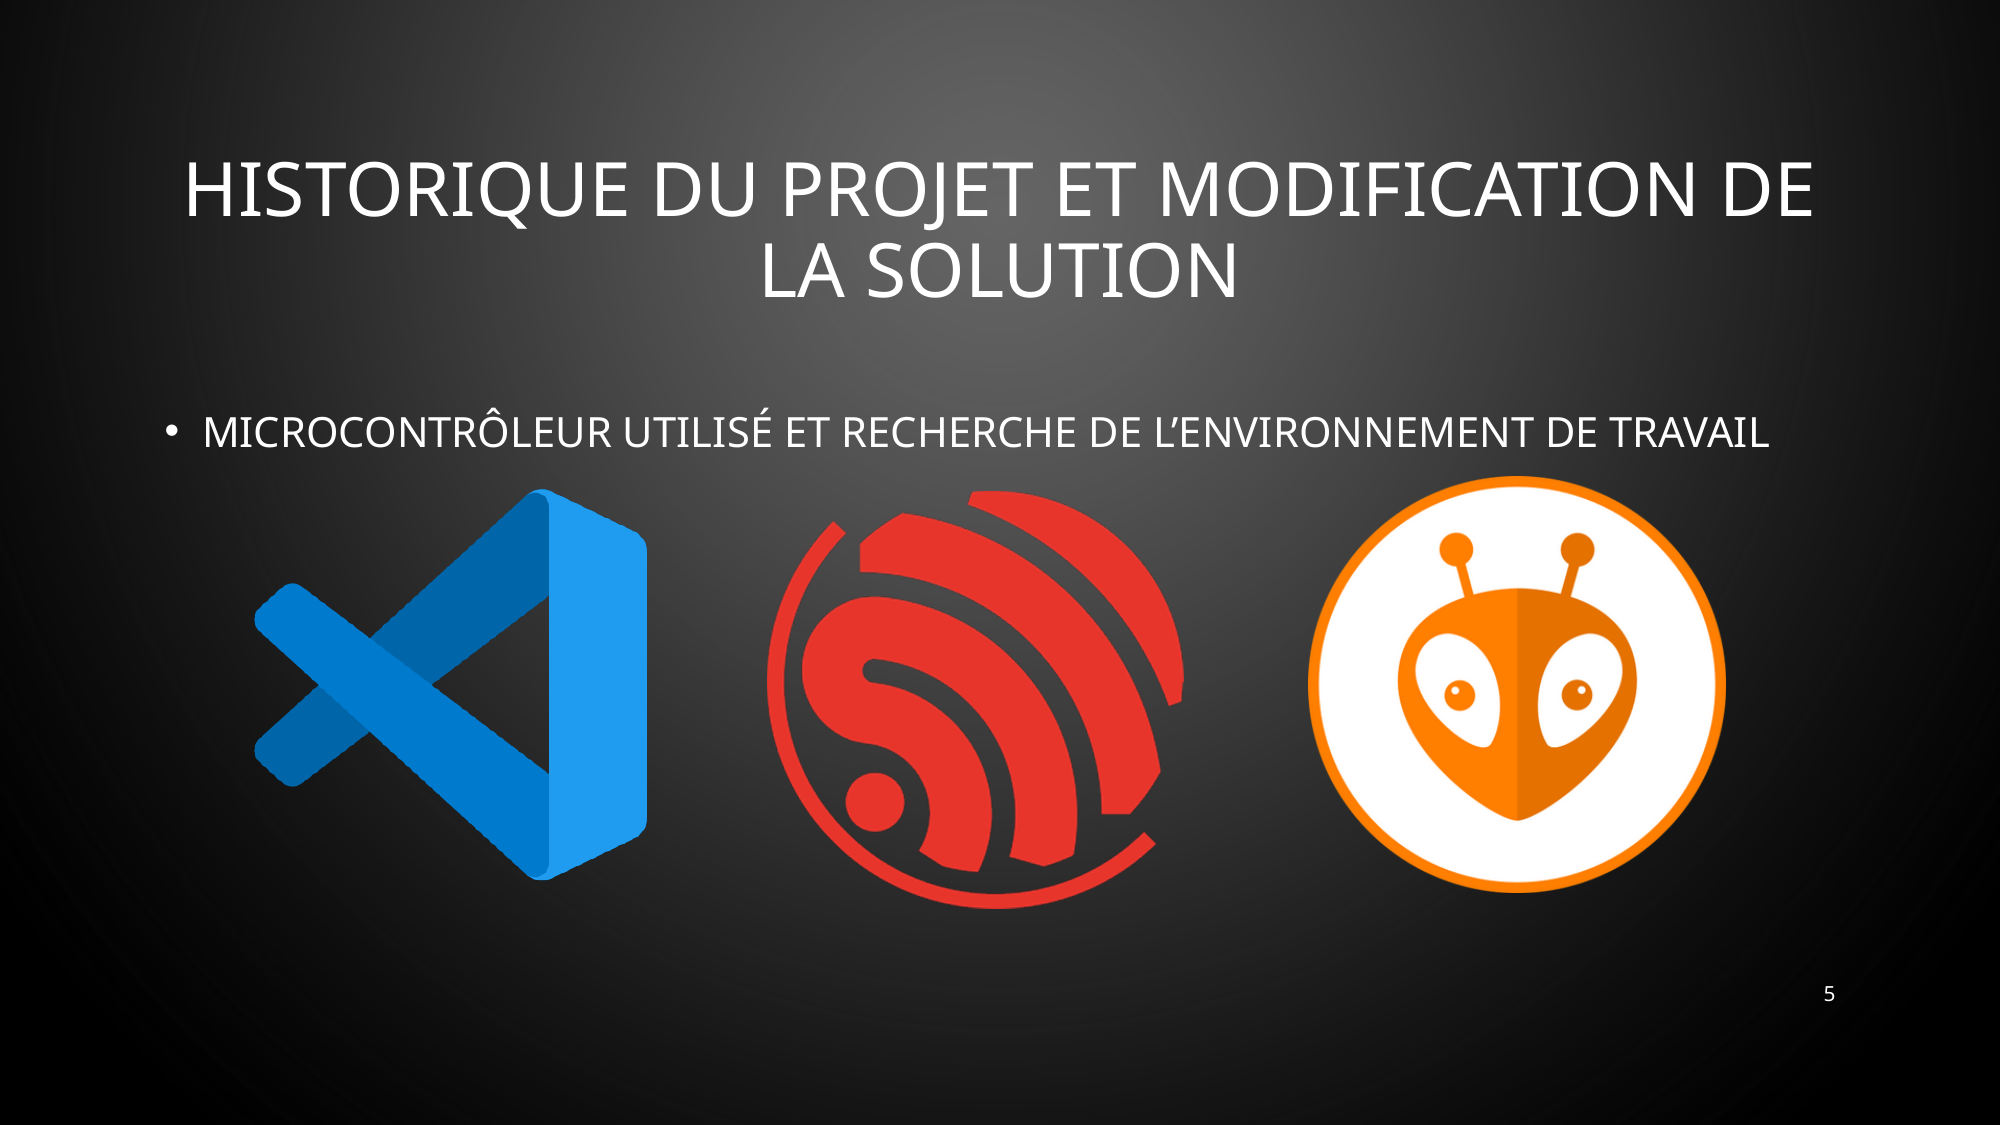

# Historique du projet et modification de la solution
Microcontrôleur utilisé et Recherche de l’environnement de travail
5